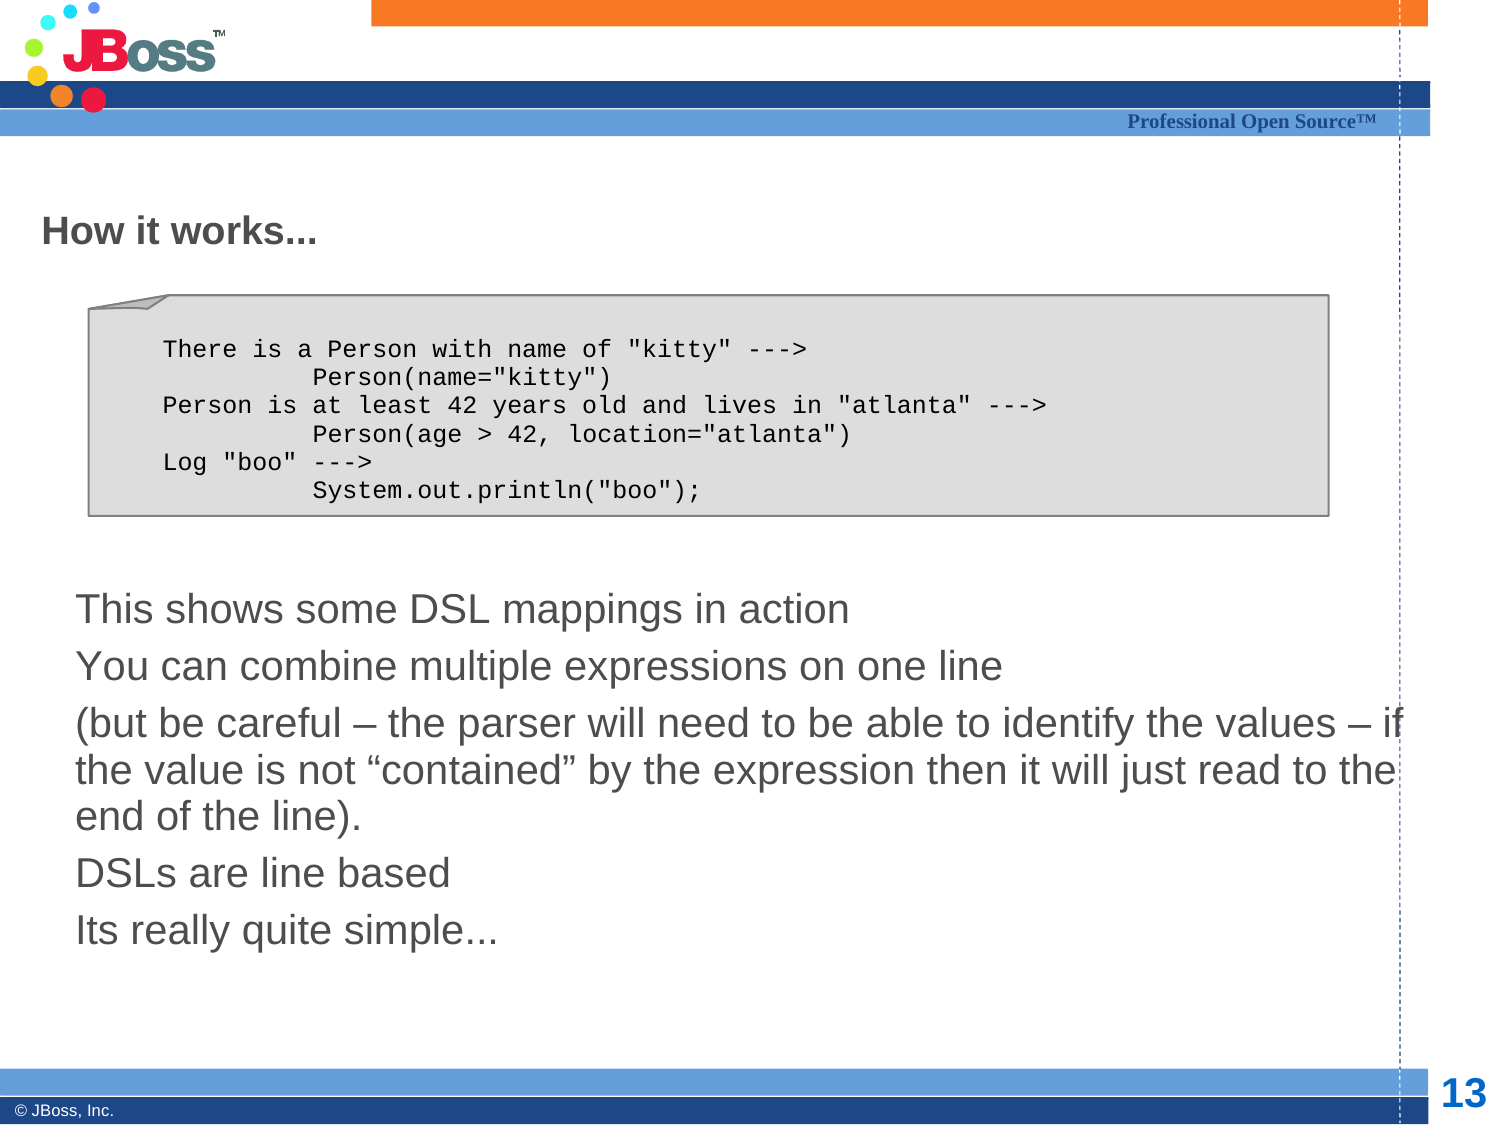

# How it works...
There is a Person with name of "kitty" --->
	Person(name="kitty")
Person is at least 42 years old and lives in "atlanta" --->
	Person(age > 42, location="atlanta")
Log "boo" --->
	System.out.println("boo");
This shows some DSL mappings in action
You can combine multiple expressions on one line
(but be careful – the parser will need to be able to identify the values – if the value is not “contained” by the expression then it will just read to the end of the line).
DSLs are line based
Its really quite simple...